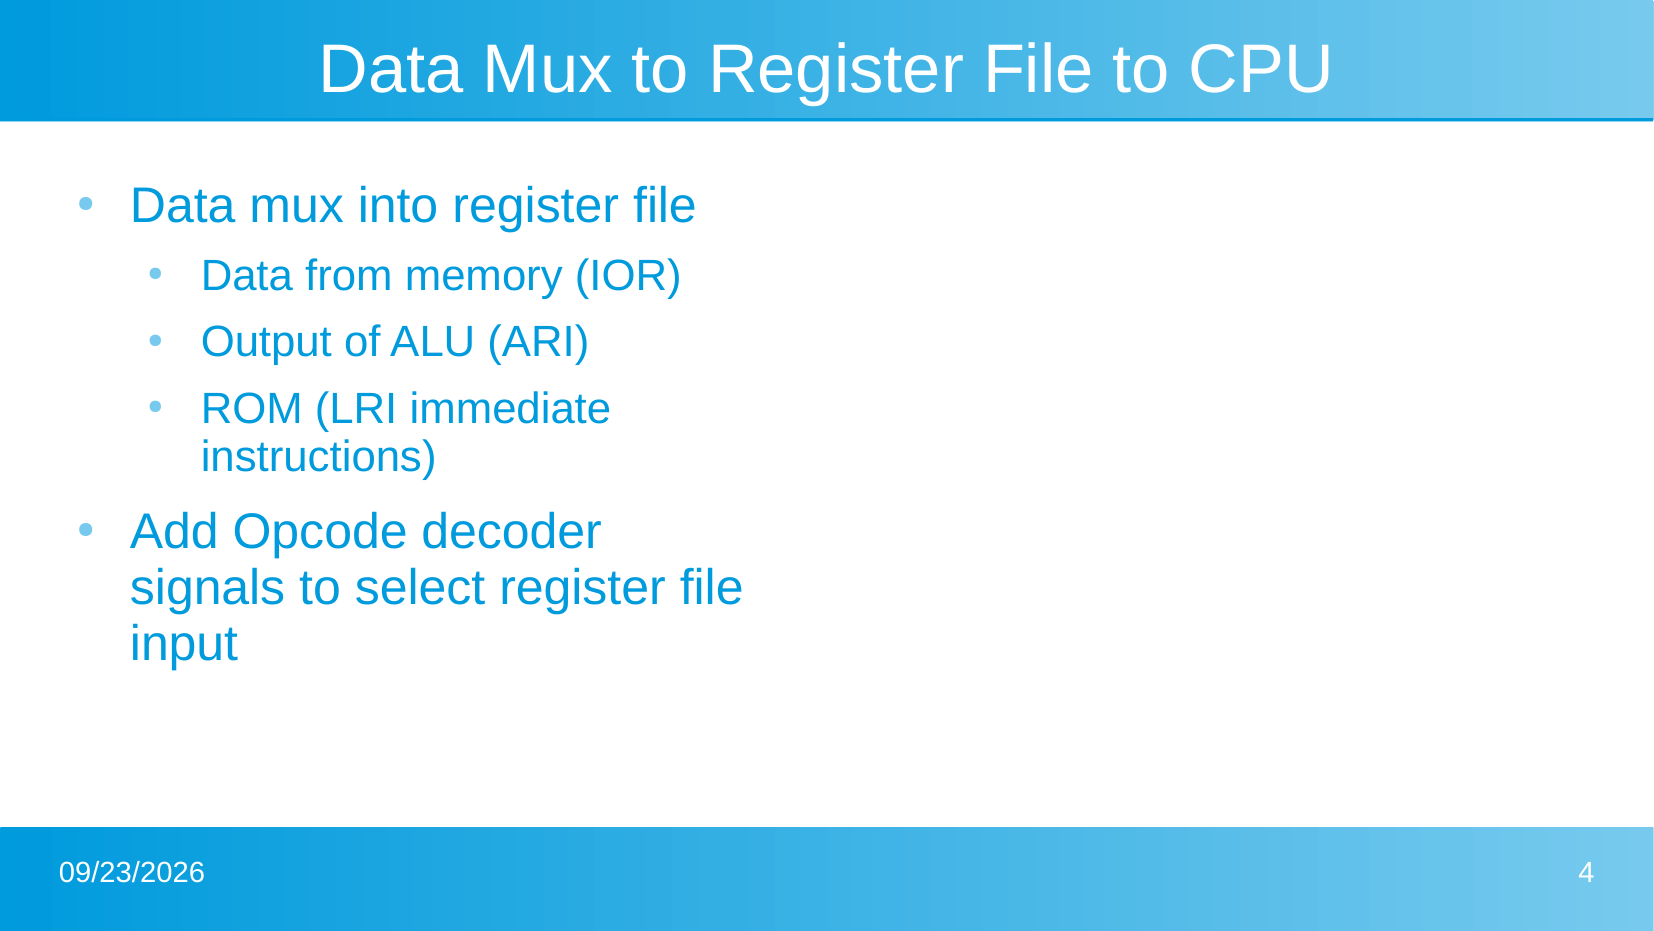

# Data Mux to Register File to CPU
Data mux into register file
Data from memory (IOR)
Output of ALU (ARI)
ROM (LRI immediate instructions)
Add Opcode decoder signals to select register file input
4